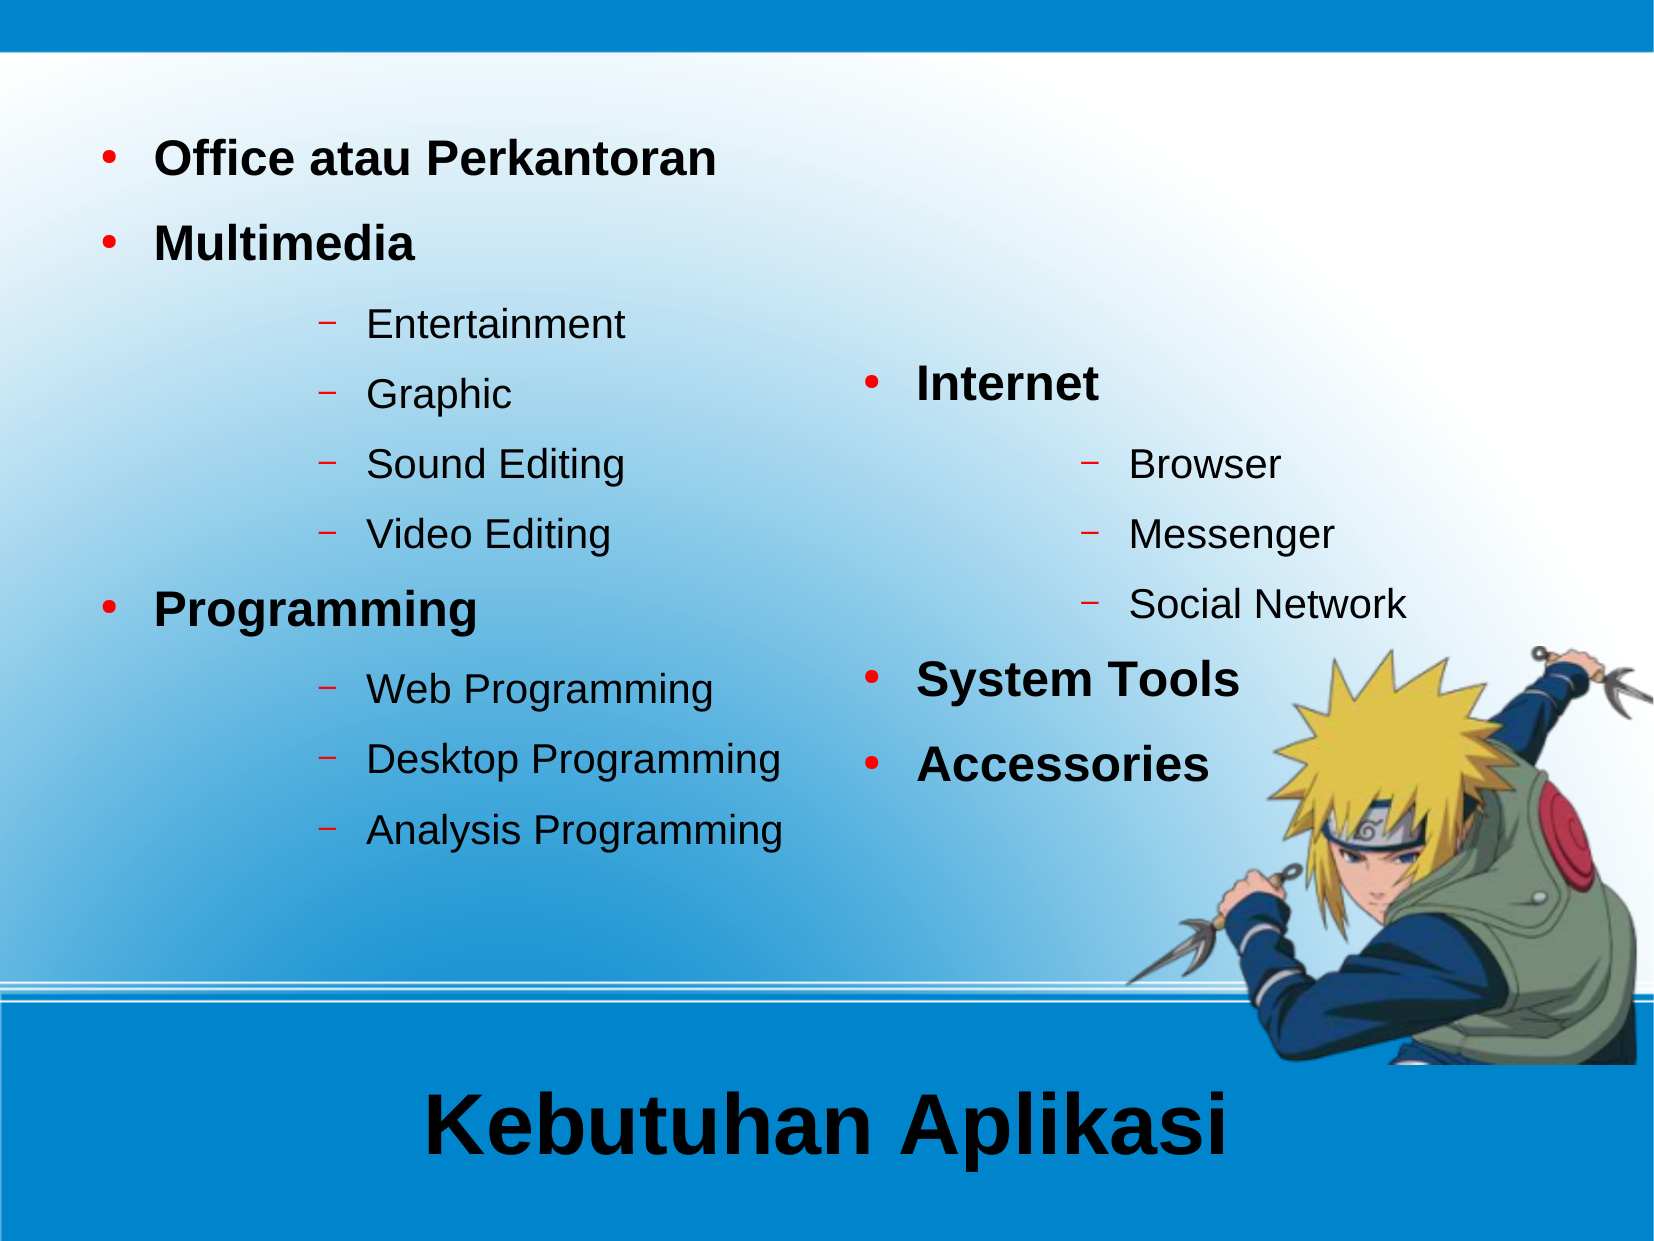

Office atau Perkantoran
Multimedia
Entertainment
Graphic
Sound Editing
Video Editing
Programming
Web Programming
Desktop Programming
Analysis Programming
Internet
Browser
Messenger
Social Network
System Tools
Accessories
# Kebutuhan Aplikasi